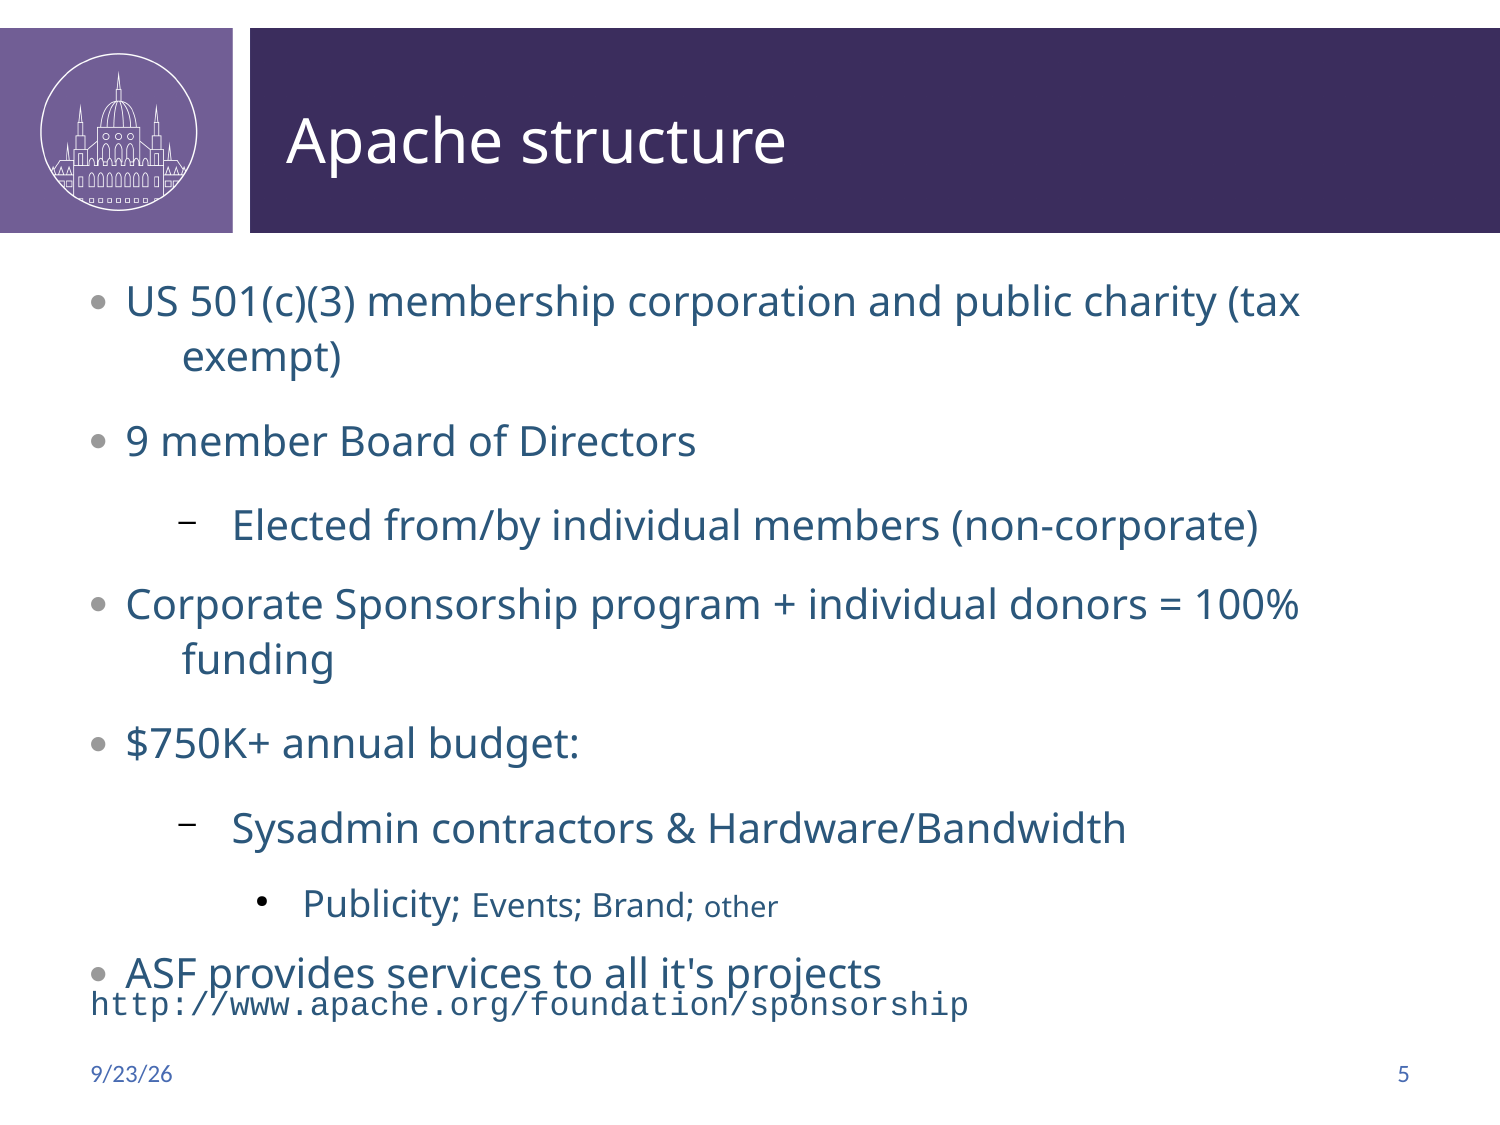

# Apache structure
US 501(c)(3) membership corporation and public charity (tax exempt)
9 member Board of Directors
Elected from/by individual members (non-corporate)
Corporate Sponsorship program + individual donors = 100% funding
$750K+ annual budget:
Sysadmin contractors & Hardware/Bandwidth
Publicity; Events; Brand; other
ASF provides services to all it's projects
http://www.apache.org/foundation/sponsorship